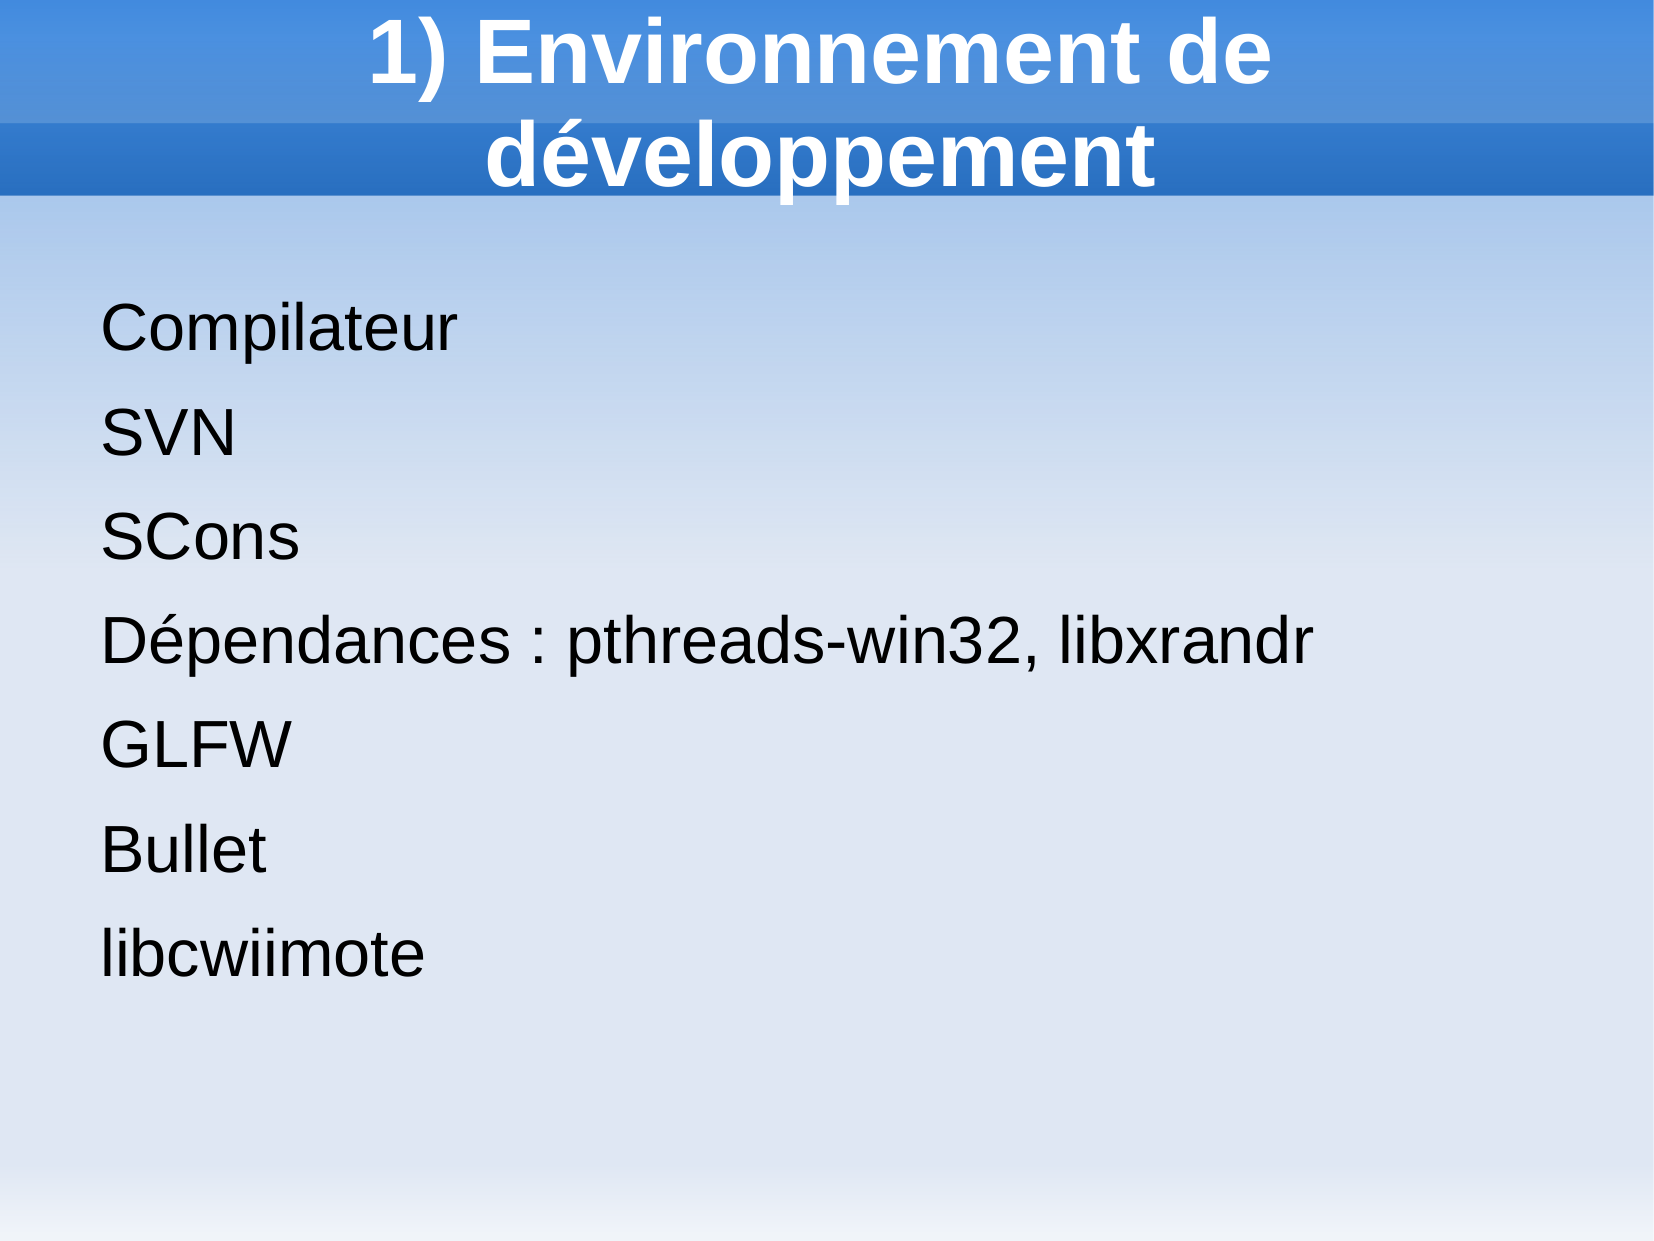

# 1) Environnement de développement
Compilateur
SVN
SCons
Dépendances : pthreads-win32, libxrandr
GLFW
Bullet
libcwiimote